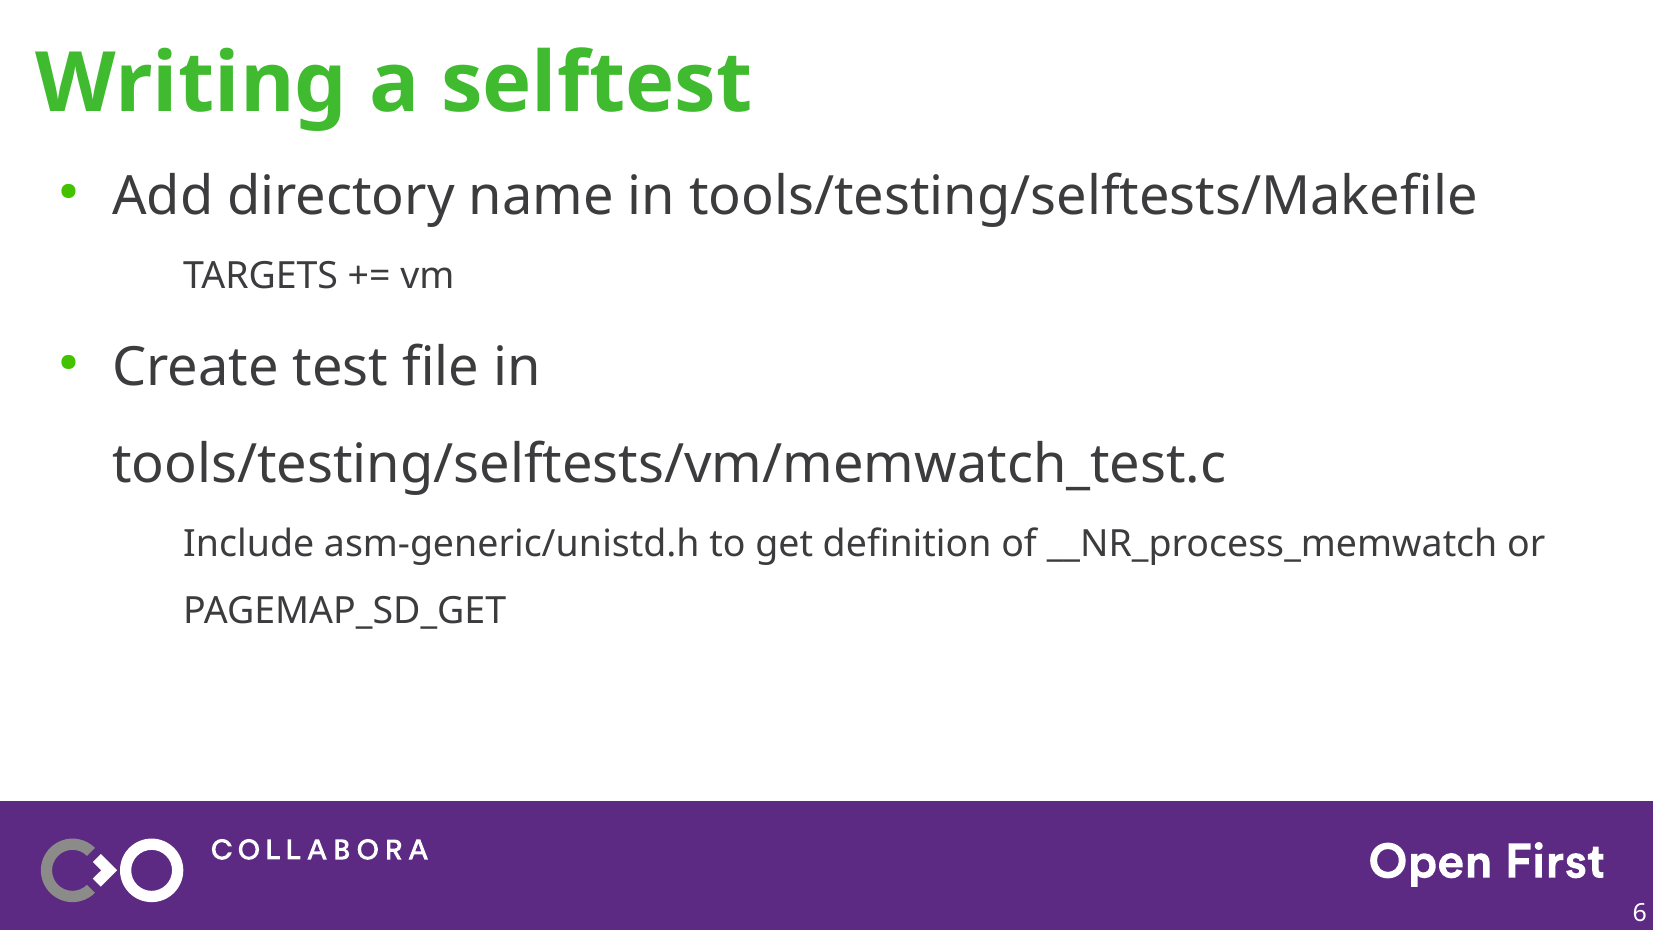

# Writing a selftest
Add directory name in tools/testing/selftests/Makefile
TARGETS += vm
Create test file in tools/testing/selftests/vm/memwatch_test.c
Include asm-generic/unistd.h to get definition of __NR_process_memwatch or PAGEMAP_SD_GET